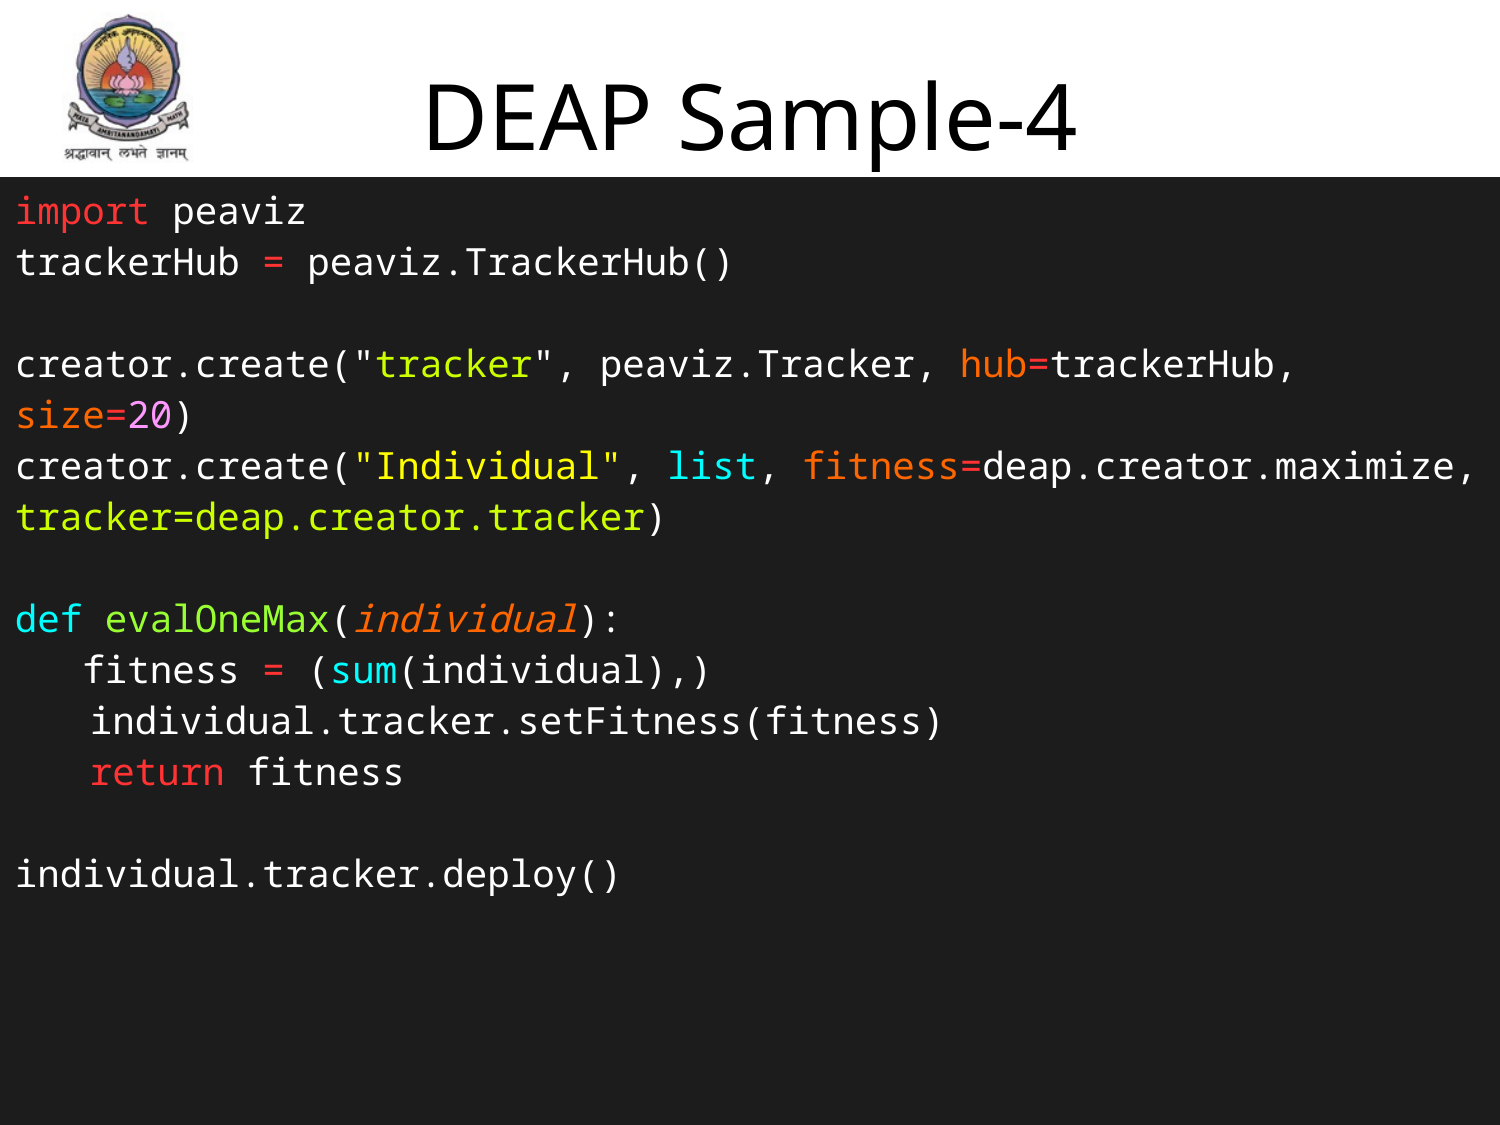

# DEAP Sample-4
import peaviz
trackerHub = peaviz.TrackerHub()
creator.create("tracker", peaviz.Tracker, hub=trackerHub, size=20)
creator.create("Individual", list, fitness=deap.creator.maximize, tracker=deap.creator.tracker)
def evalOneMax(individual):
 fitness = (sum(individual),)
	individual.tracker.setFitness(fitness)
	return fitness
individual.tracker.deploy()